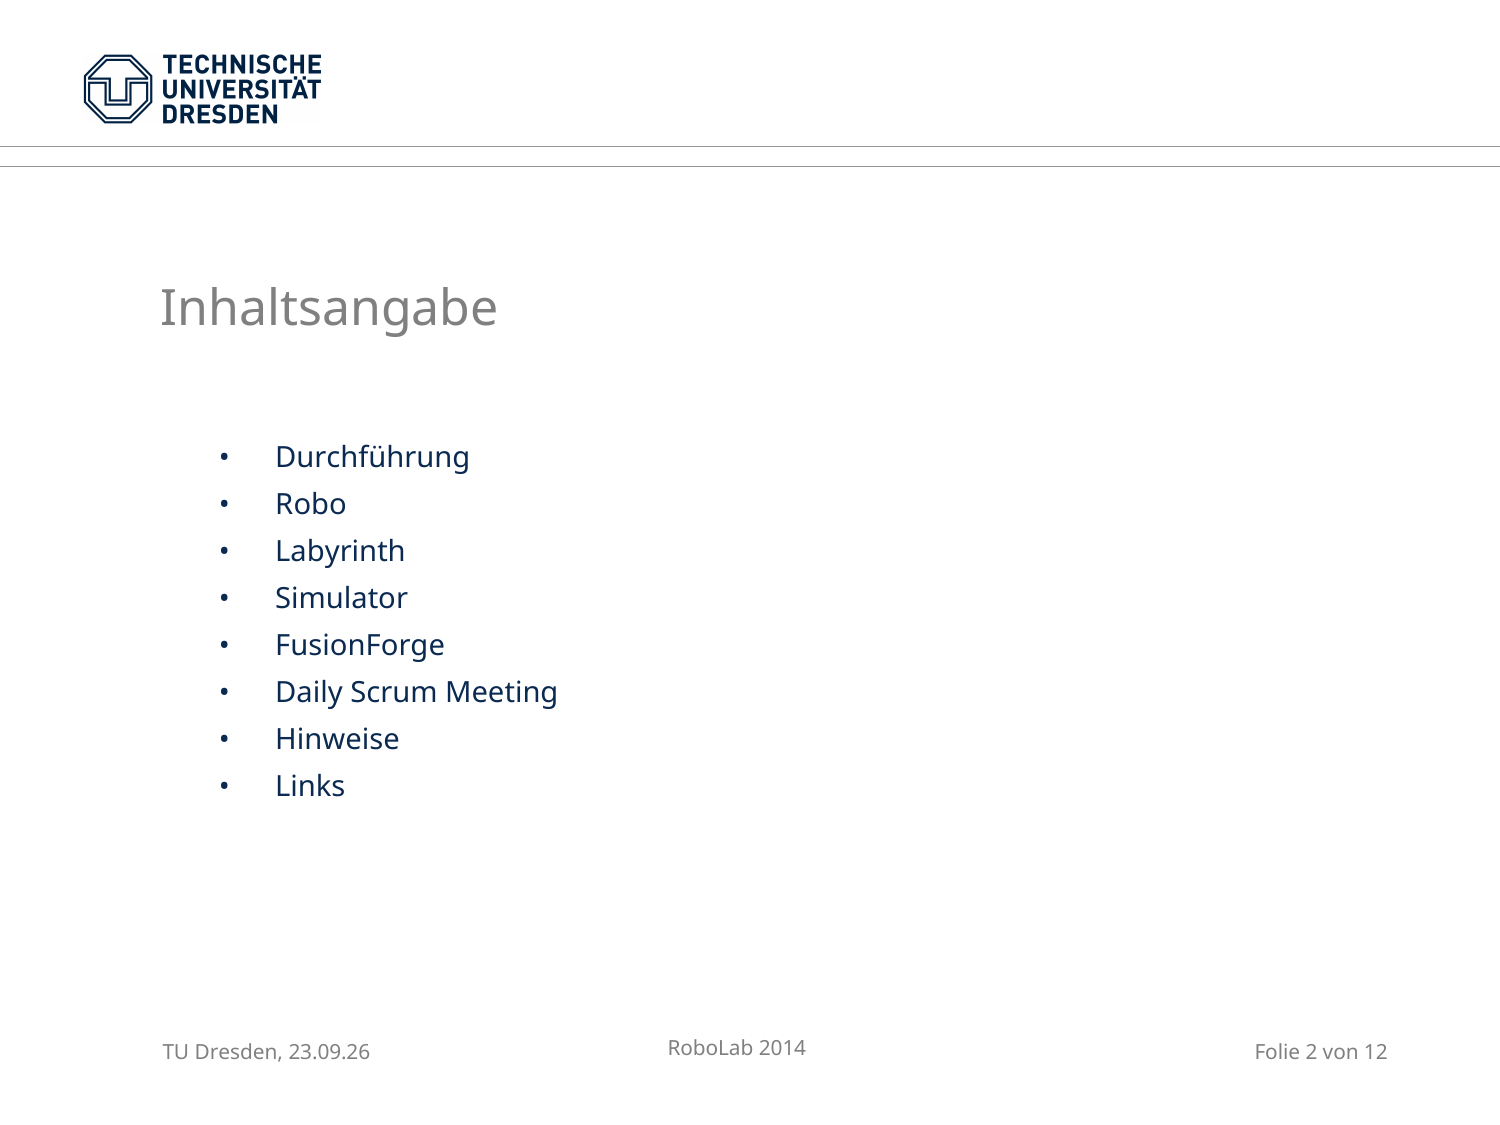

# Inhaltsangabe
Durchführung
Robo
Labyrinth
Simulator
FusionForge
Daily Scrum Meeting
Hinweise
Links
2